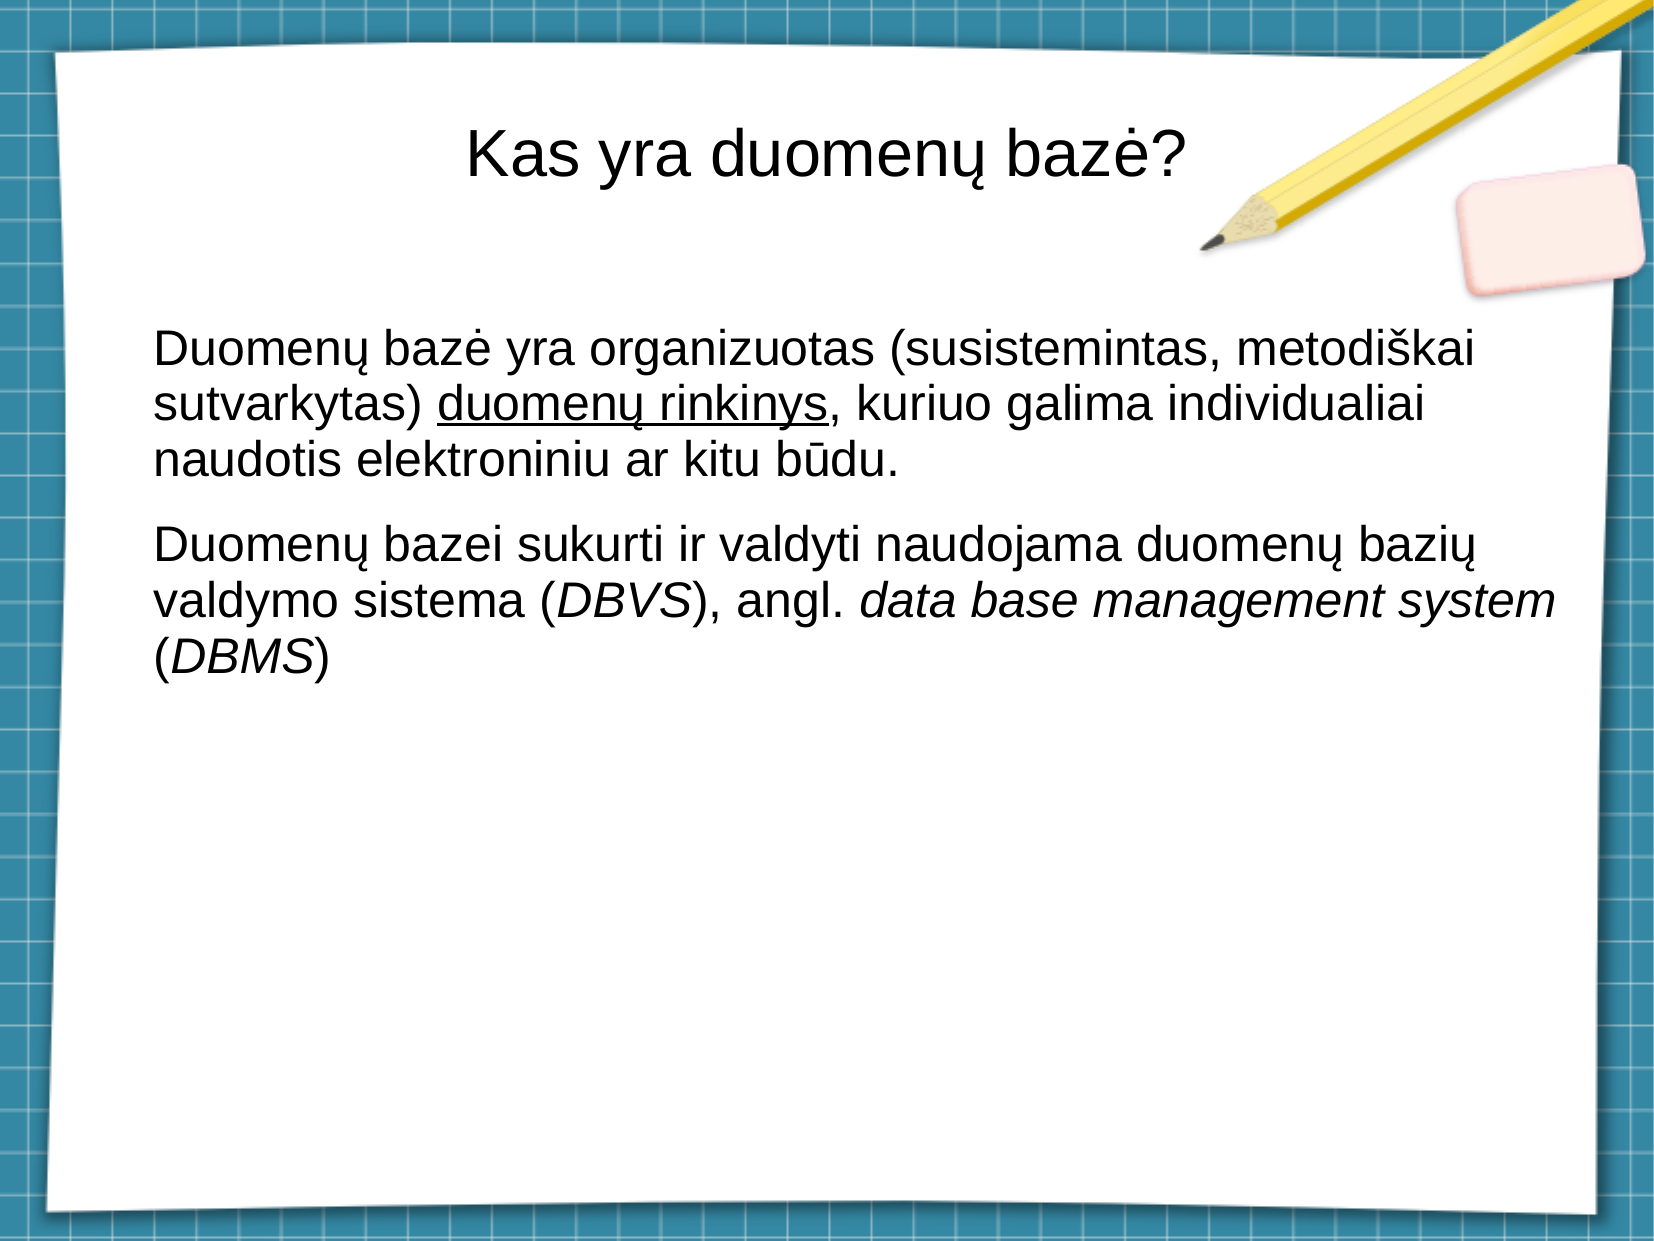

# Kas yra duomenų bazė?
Duomenų bazė yra organizuotas (susistemintas, metodiškai sutvarkytas) duomenų rinkinys, kuriuo galima individualiai naudotis elektroniniu ar kitu būdu.
Duomenų bazei sukurti ir valdyti naudojama duomenų bazių valdymo sistema (DBVS), angl. data base management system (DBMS)